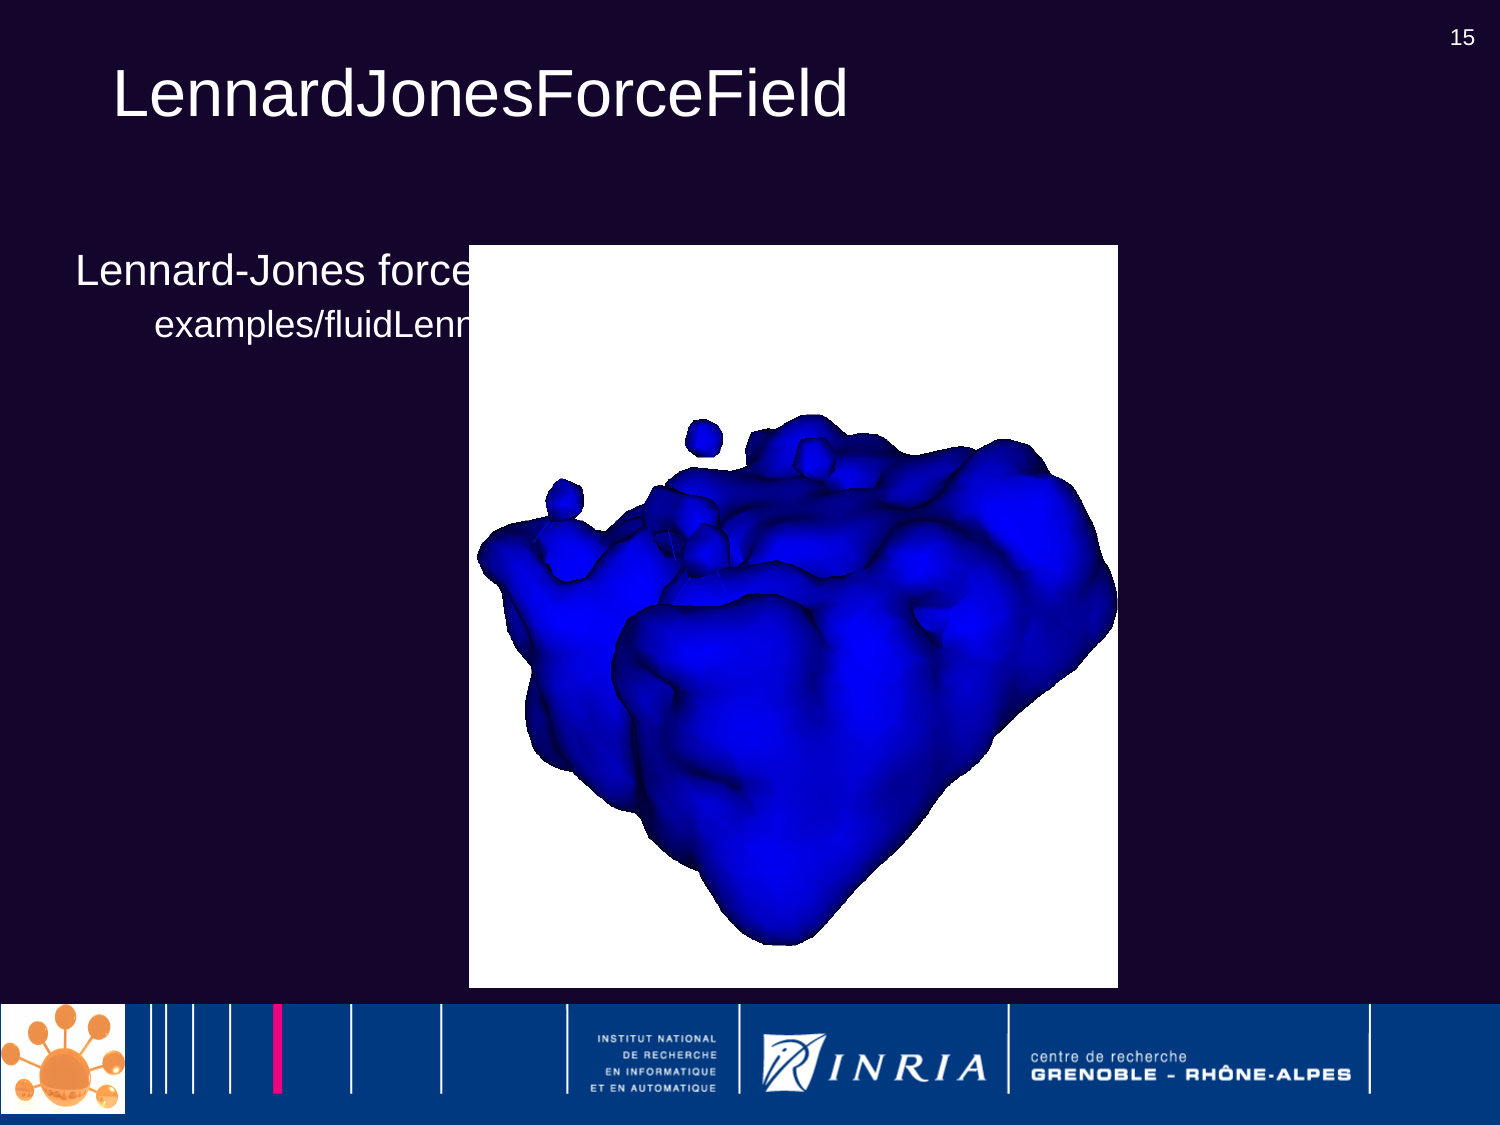

# LennardJonesForceField
Lennard-Jones forces for fluid
examples/fluidLennardJones.scn